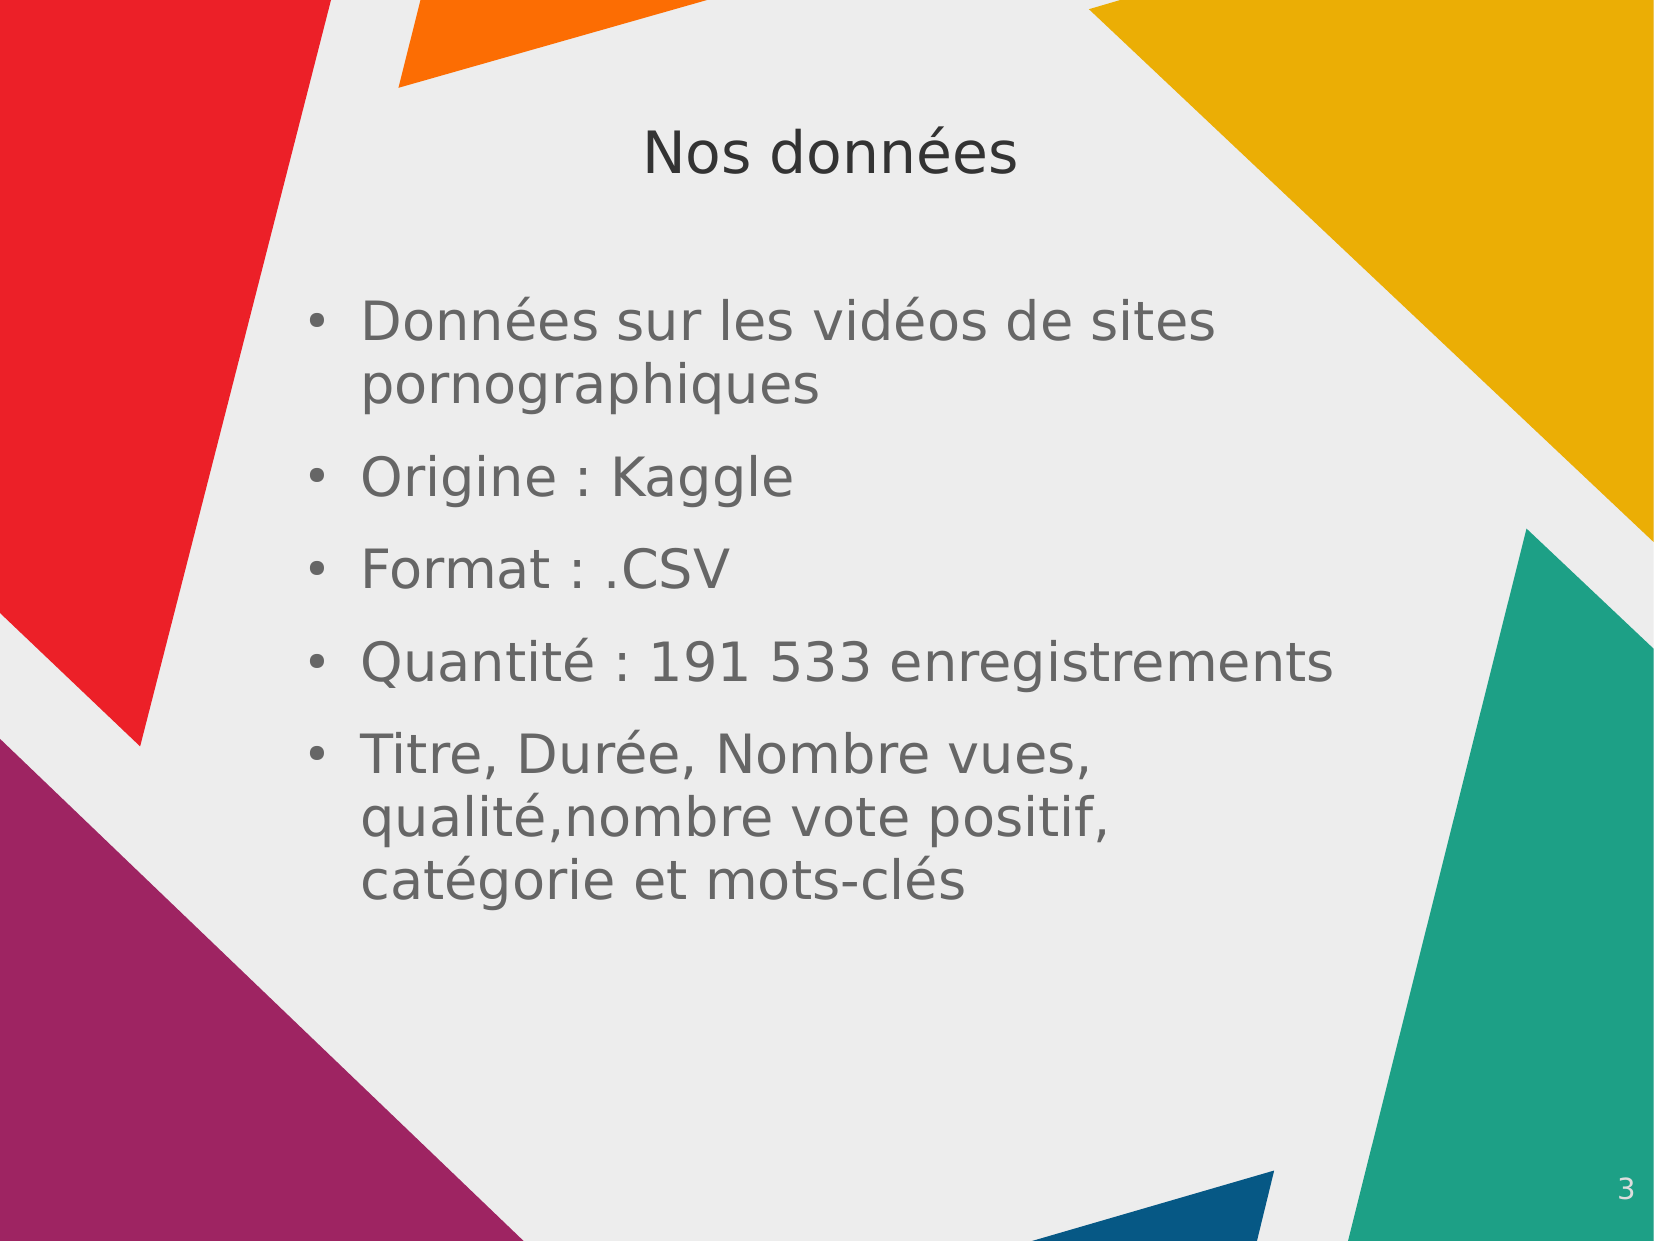

# Nos données
Données sur les vidéos de sites pornographiques
Origine : Kaggle
Format : .CSV
Quantité : 191 533 enregistrements
Titre, Durée, Nombre vues, qualité,nombre vote positif, catégorie et mots-clés
3